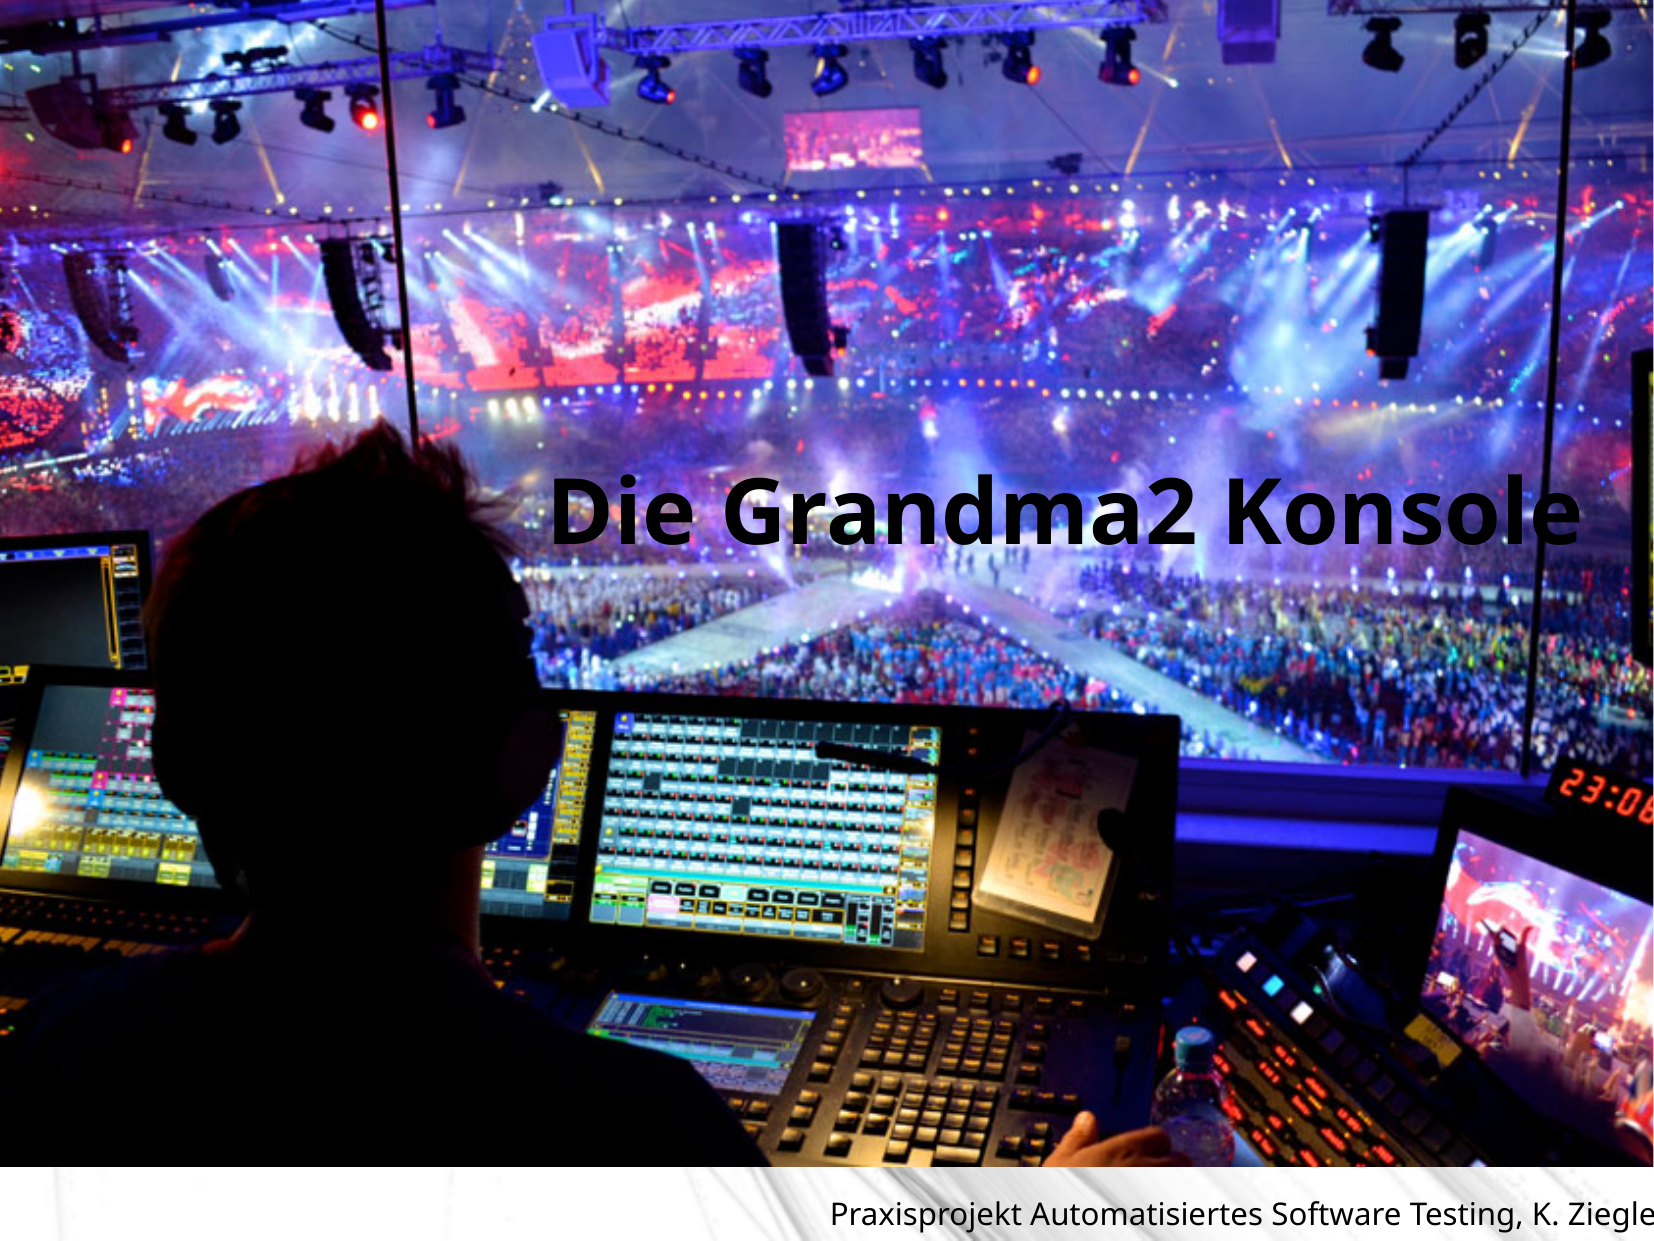

#
Die Grandma2 Konsole
Praxisprojekt Automatisiertes Software Testing, K. Ziegler